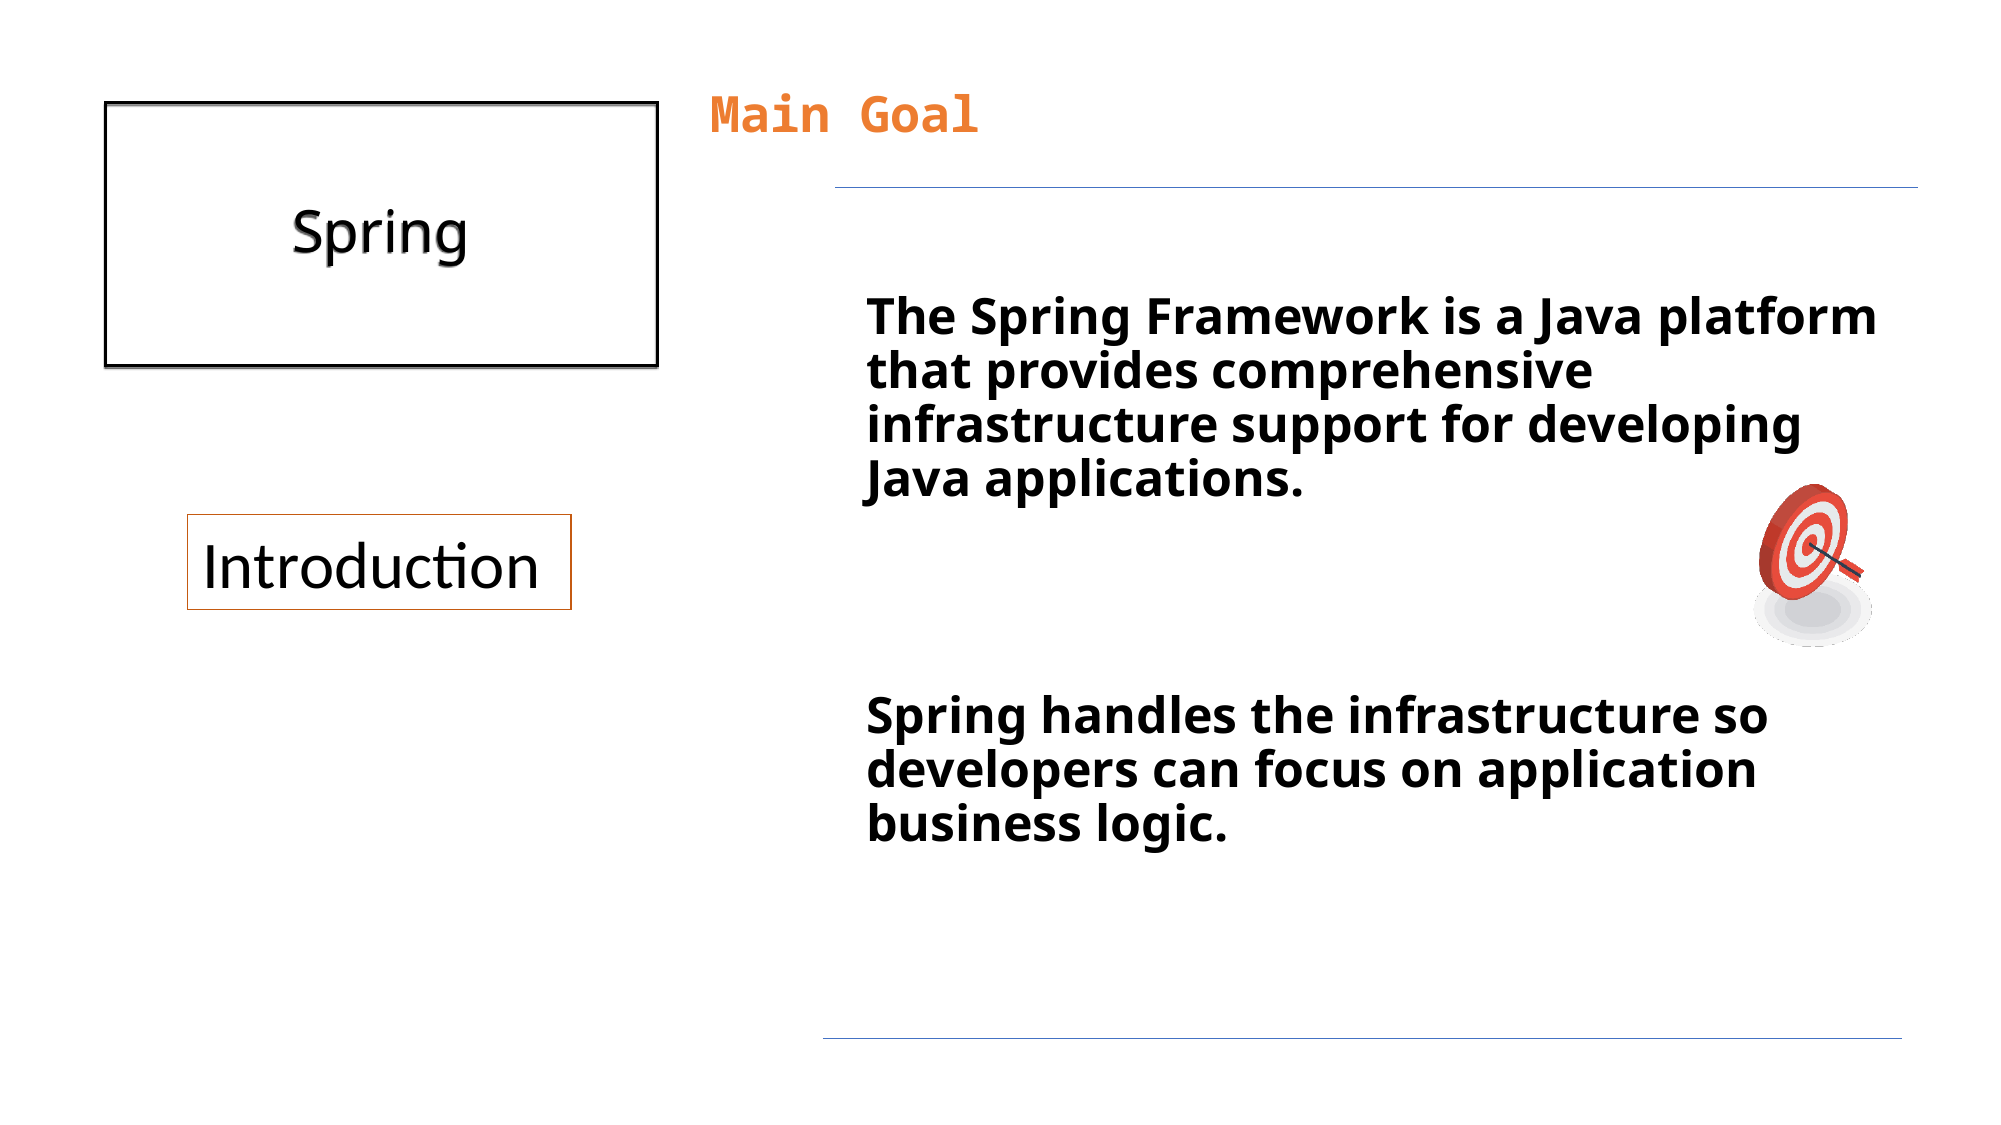

Main Goal
# Spring
The Spring Framework is a Java platform that provides comprehensive infrastructure support for developing Java applications.
Spring handles the infrastructure so developers can focus on application business logic.
Introduction